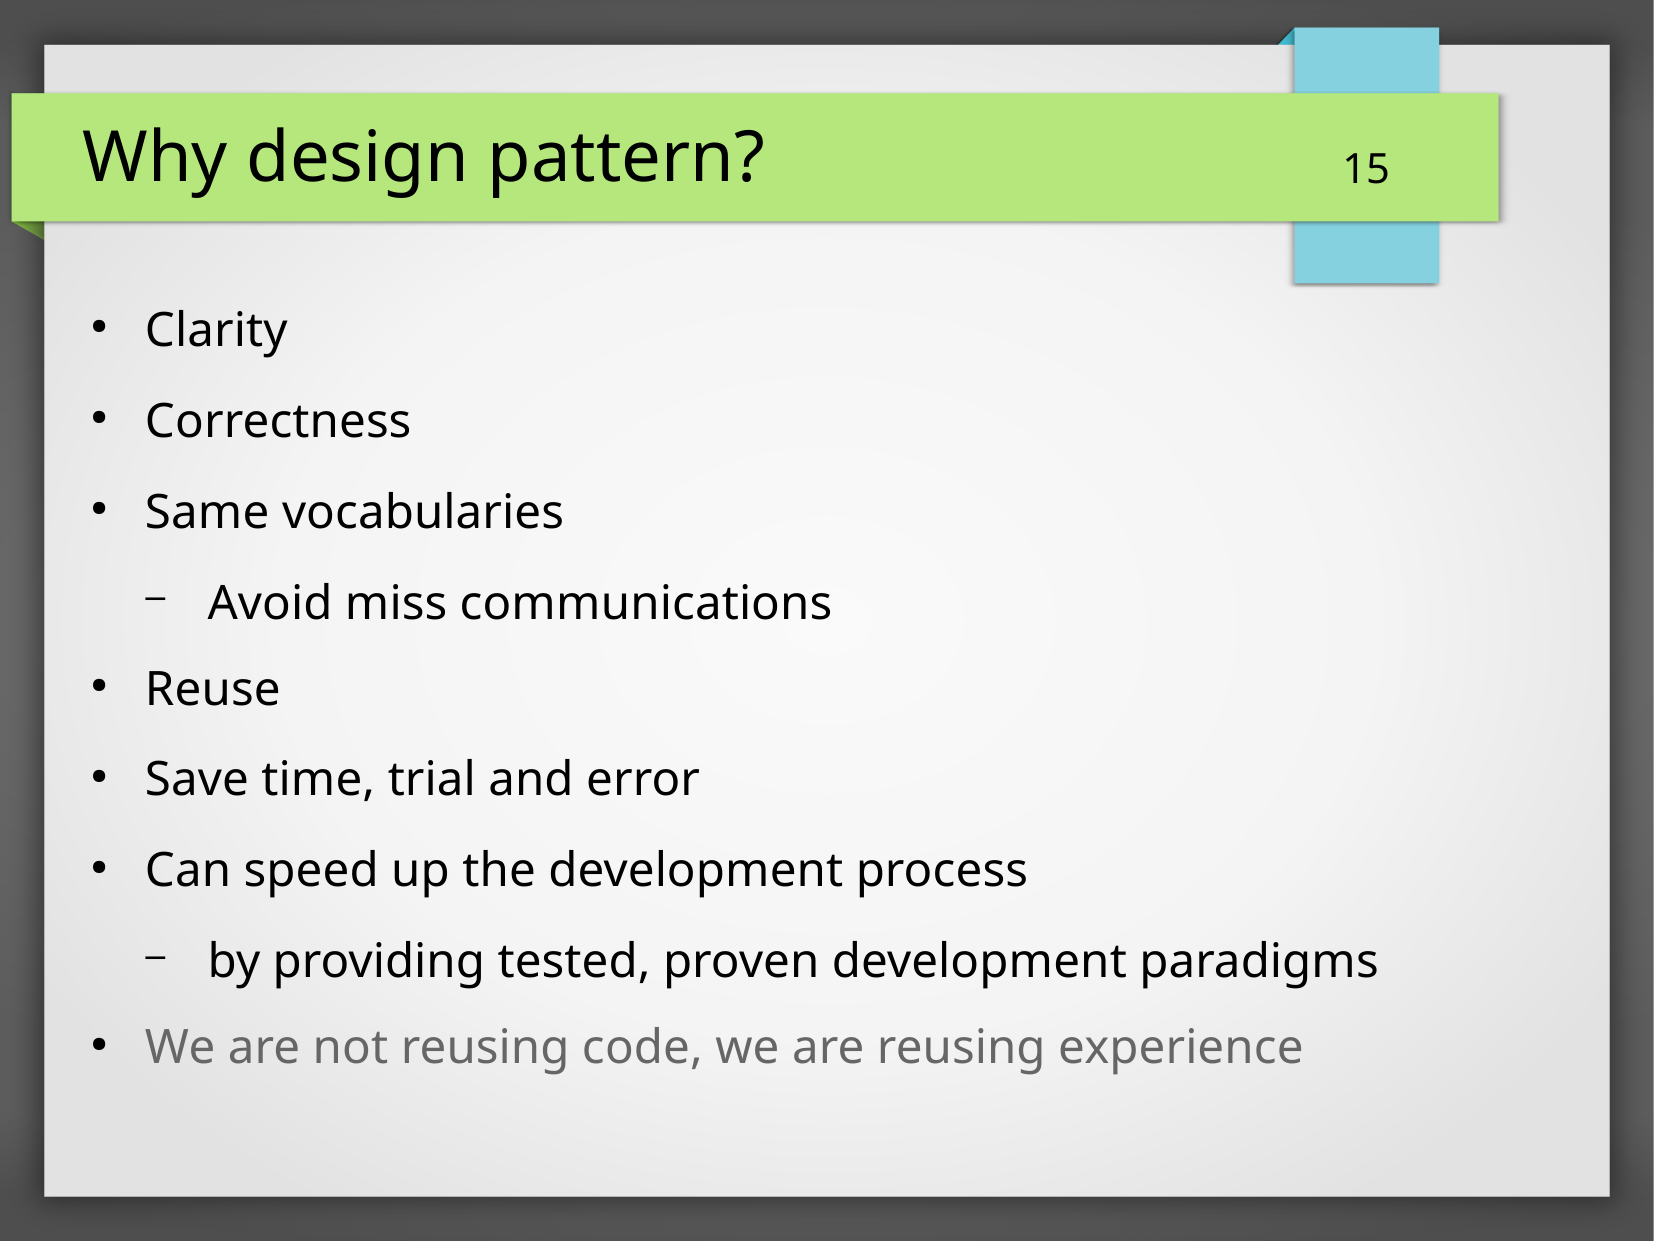

# Why design pattern?
Clarity
Correctness
Same vocabularies
Avoid miss communications
Reuse
Save time, trial and error
Can speed up the development process
by providing tested, proven development paradigms
We are not reusing code, we are reusing experience